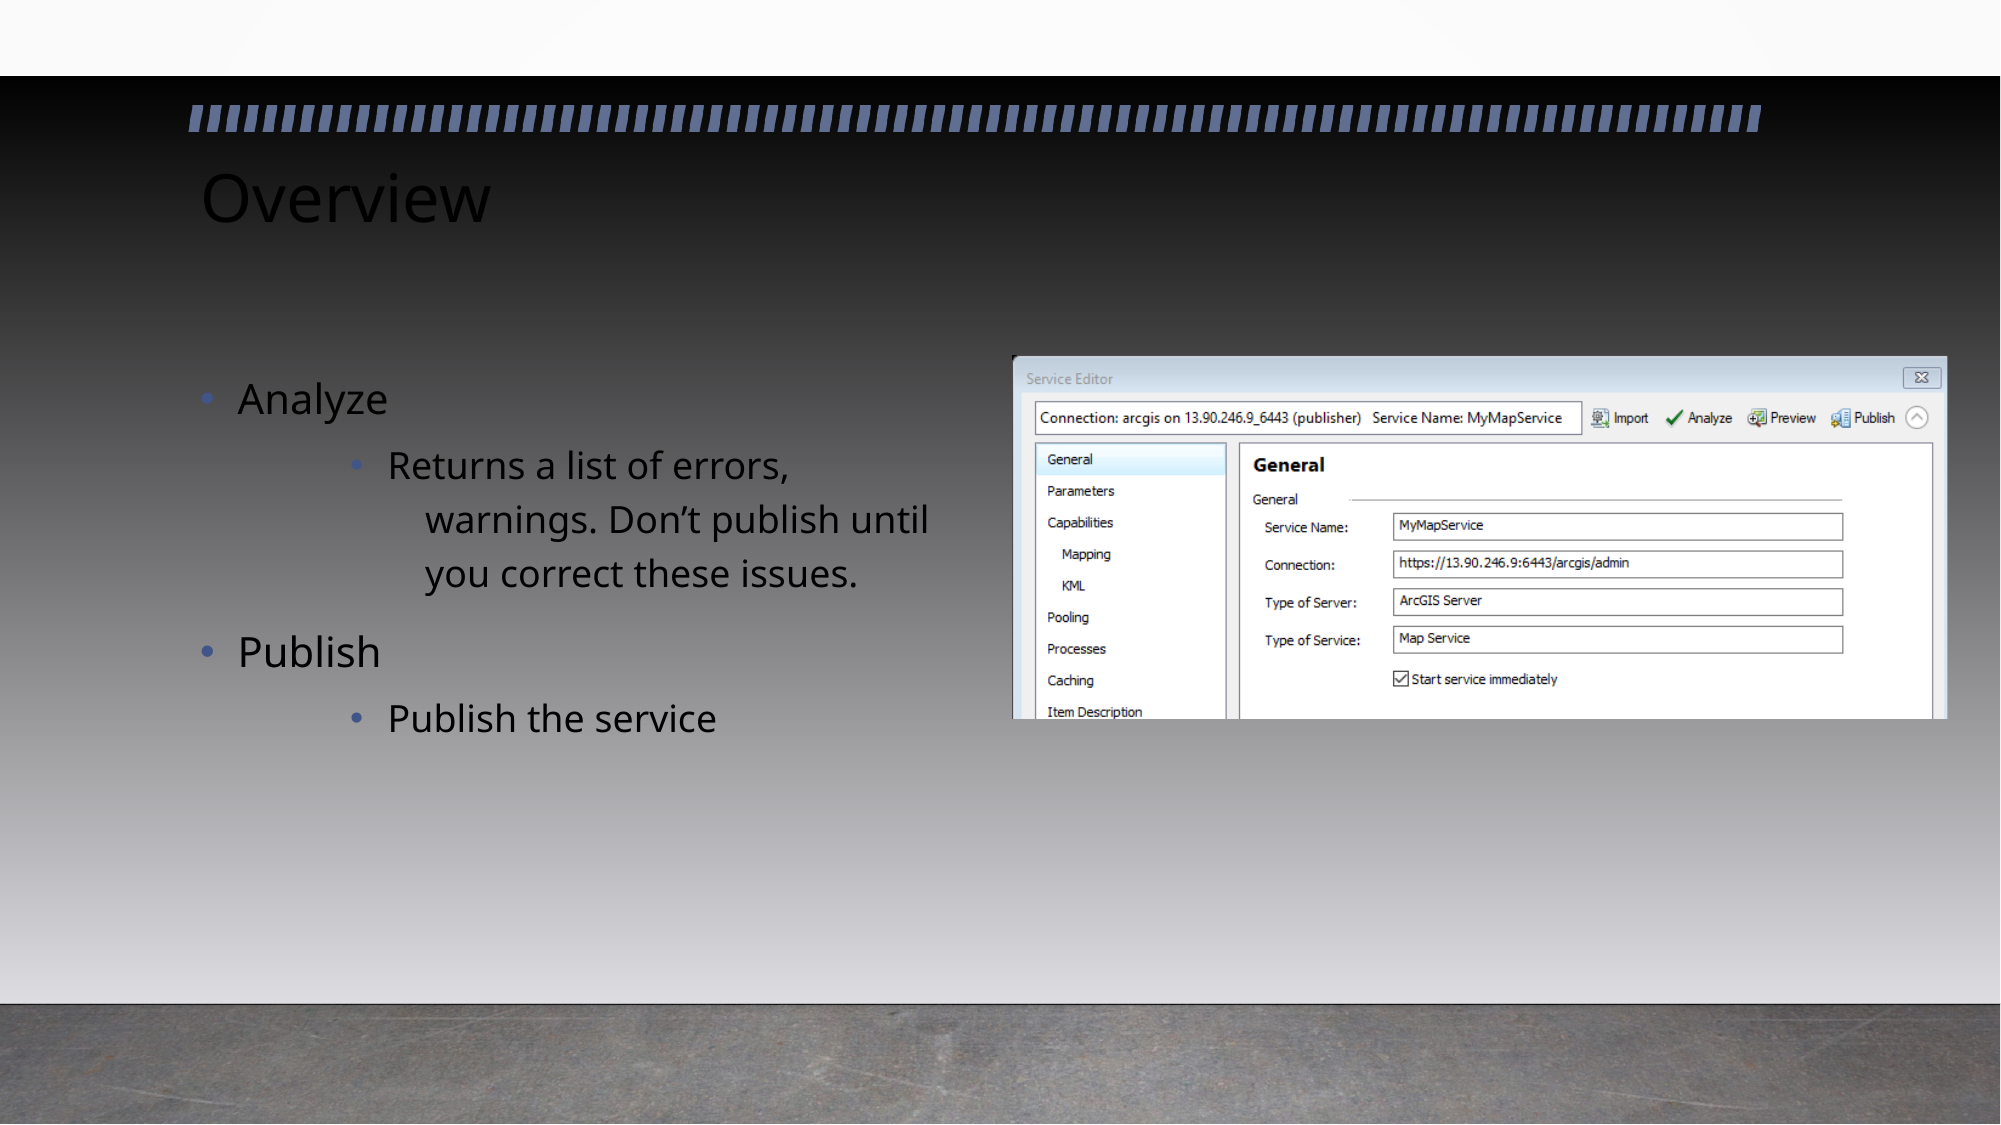

# Overview
Analyze
Returns a list of errors, warnings. Don’t publish until you correct these issues.
Publish
Publish the service